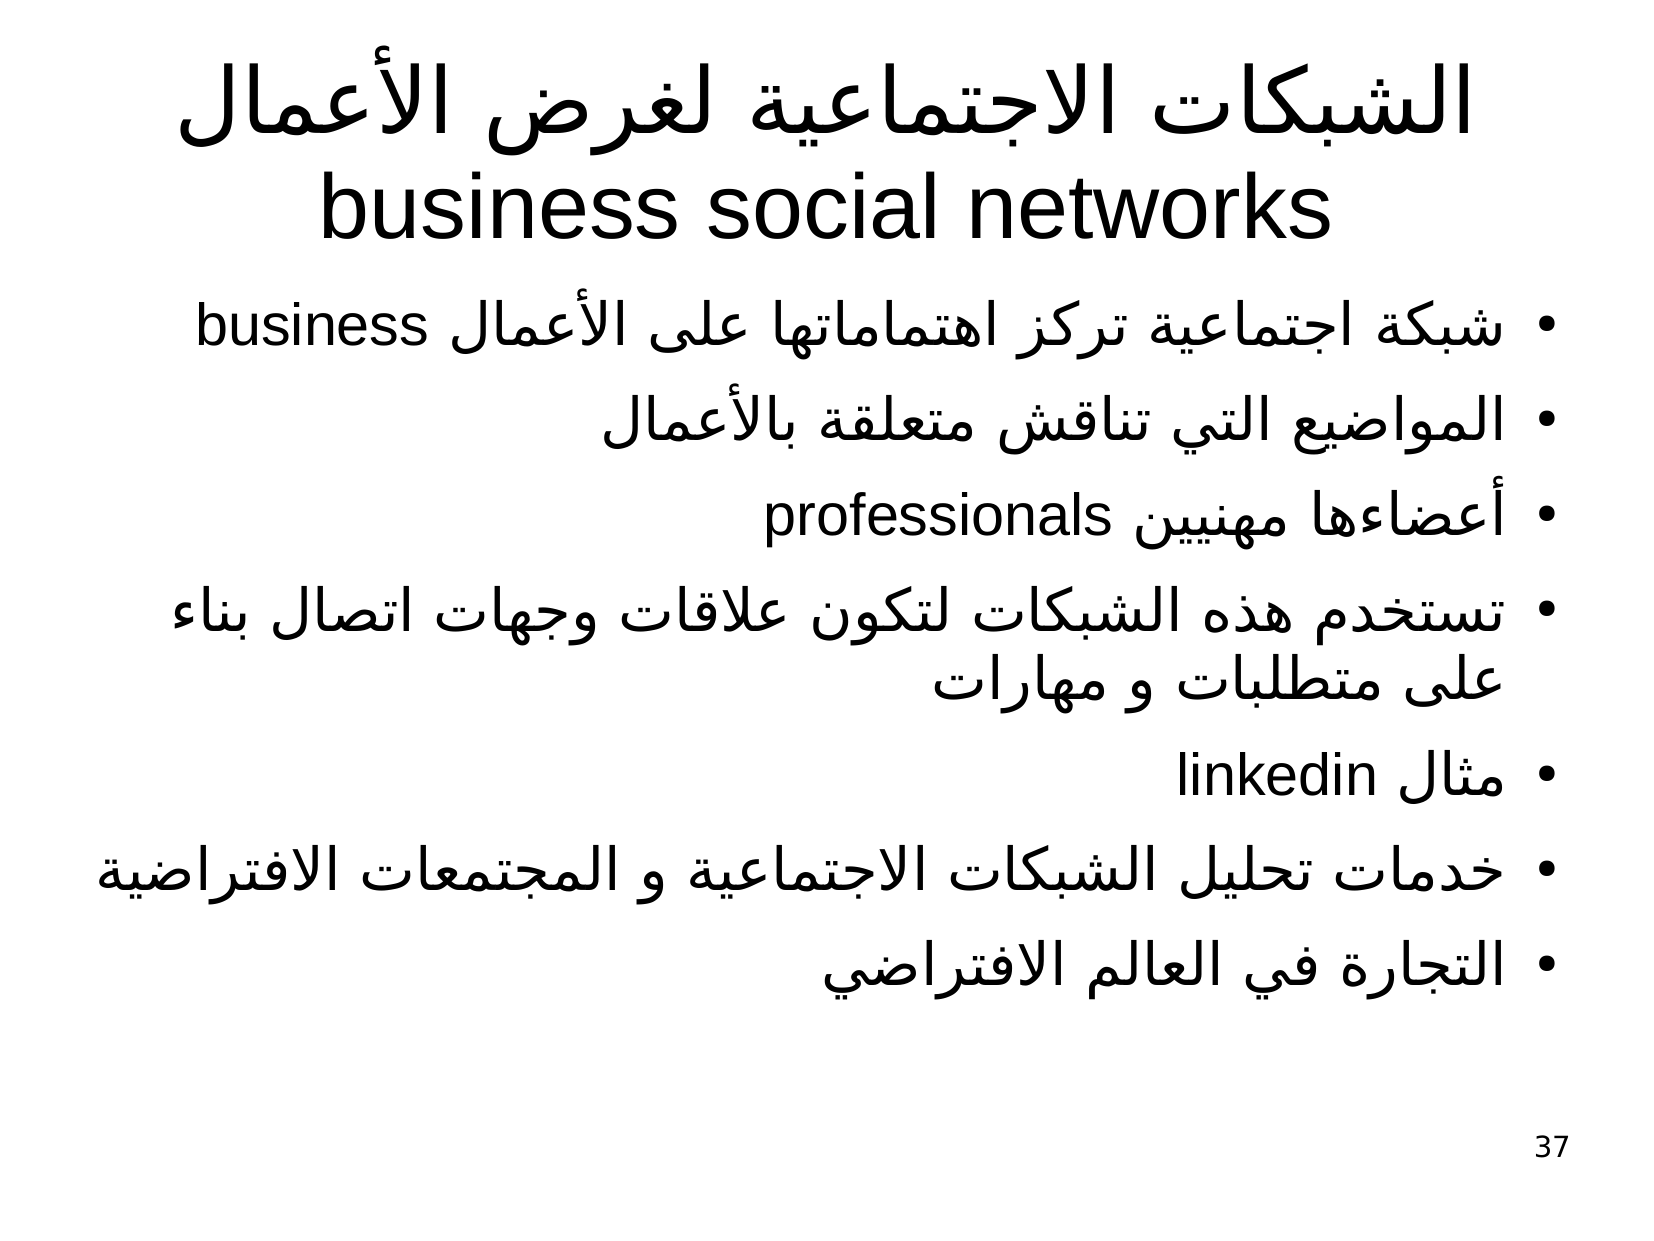

# الشبكات الاجتماعية لغرض الأعمال business social networks
شبكة اجتماعية تركز اهتماماتها على الأعمال business
المواضيع التي تناقش متعلقة بالأعمال
أعضاءها مهنيين professionals
تستخدم هذه الشبكات لتكون علاقات وجهات اتصال بناء على متطلبات و مهارات
مثال linkedin
خدمات تحليل الشبكات الاجتماعية و المجتمعات الافتراضية
التجارة في العالم الافتراضي
37